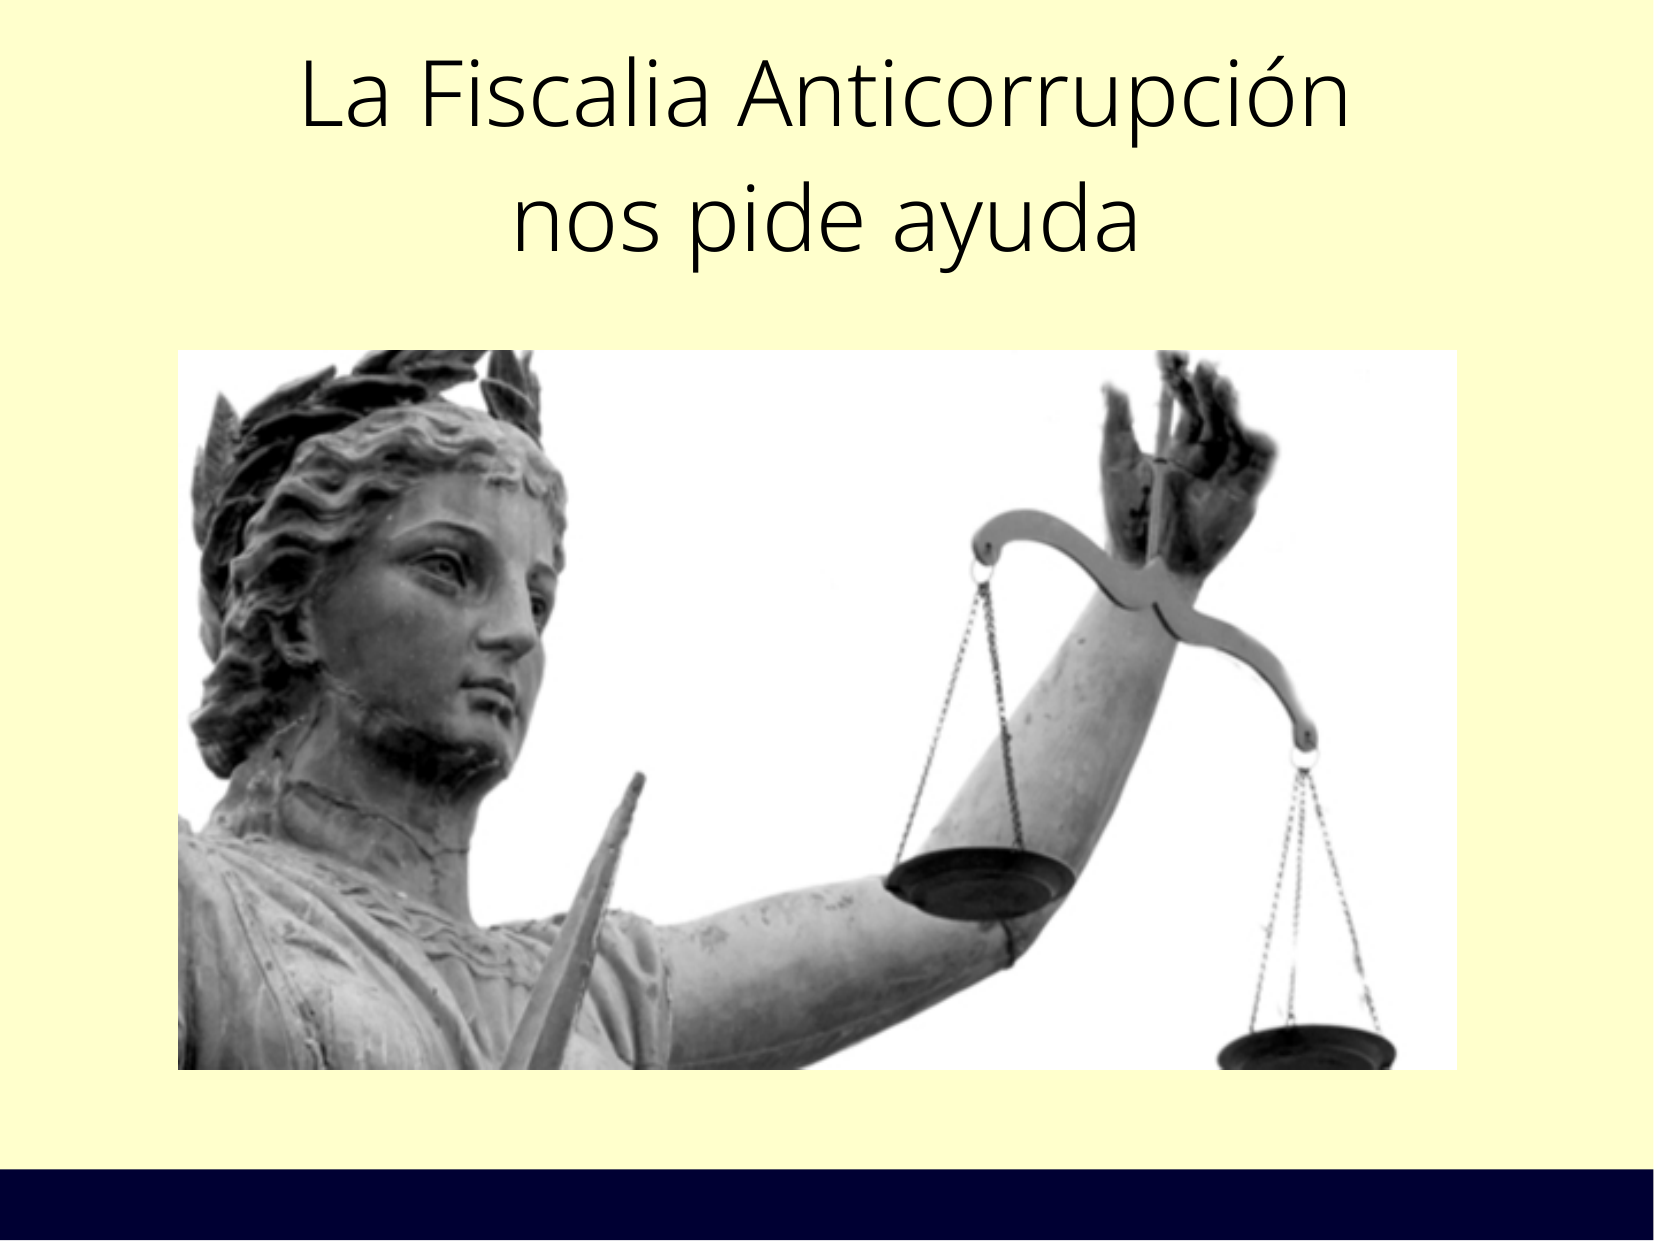

# La Fiscalia Anticorrupción nos pide ayuda